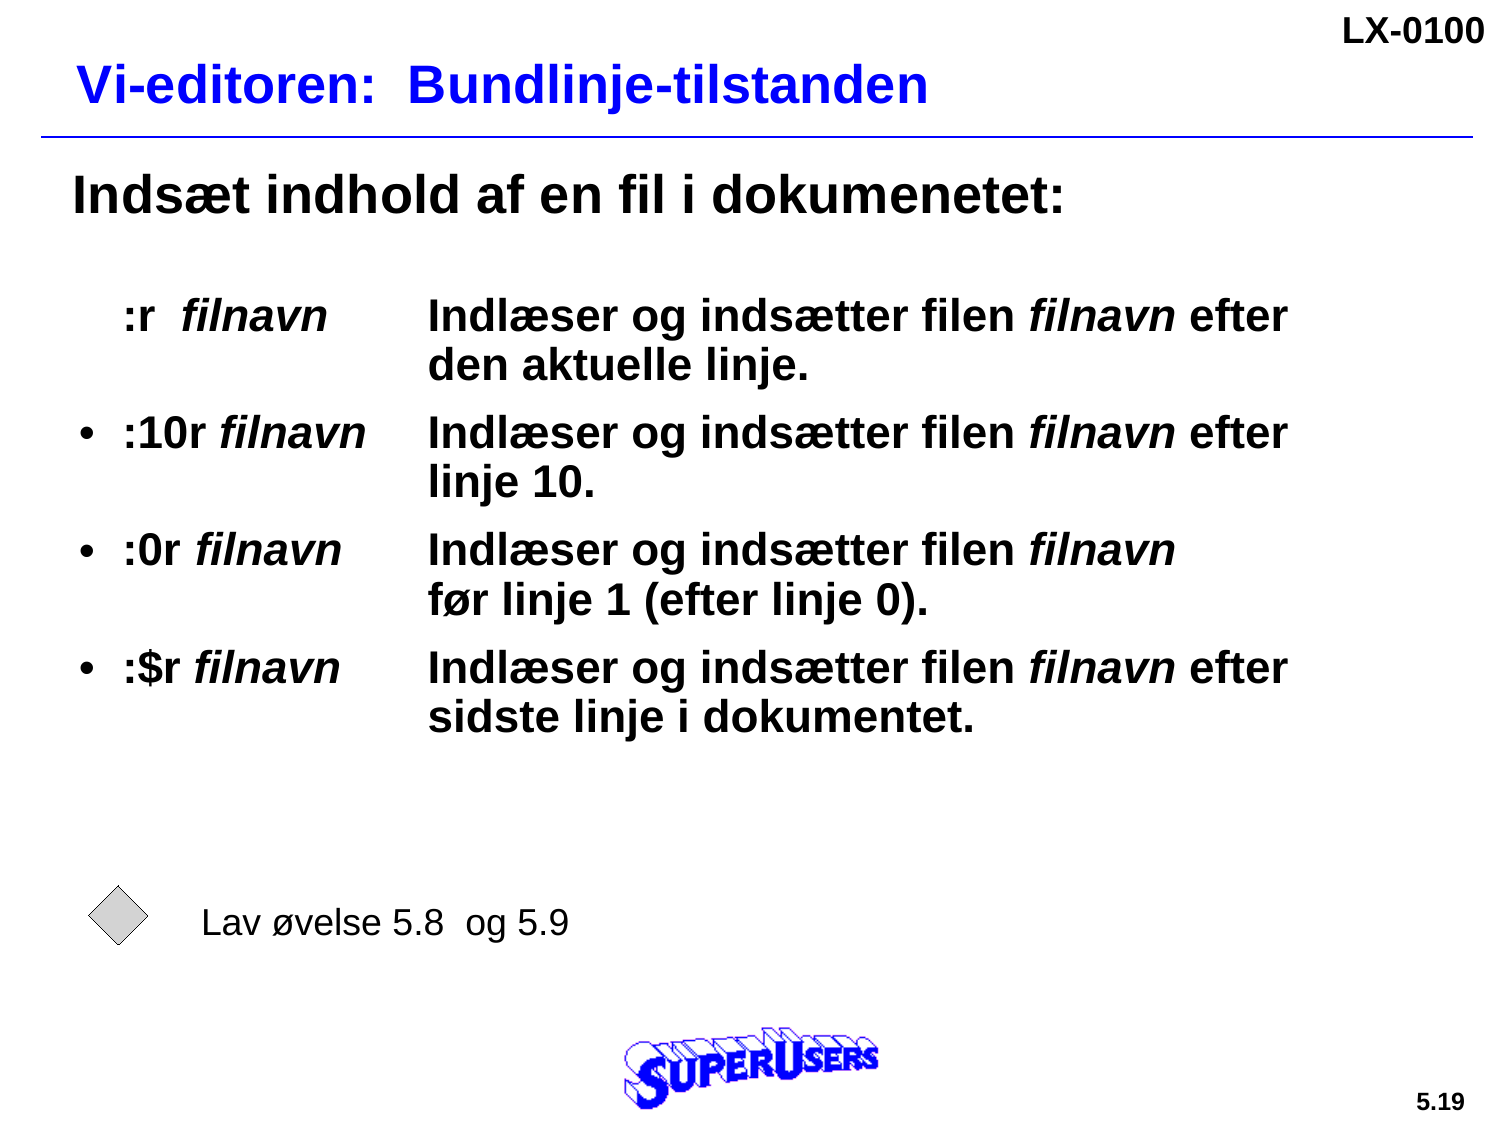

# Vi-editoren: Bundlinje-tilstanden
Indsæt indhold af en fil i dokumenetet:
:r filnavn 	Indlæser og indsætter filen filnavn efter
			den aktuelle linje.
:10r filnavn 	Indlæser og indsætter filen filnavn efter
			linje 10.
:0r 	filnavn 	Indlæser og indsætter filen filnavn
			før linje 1 (efter linje 0).
:$r filnavn 	Indlæser og indsætter filen filnavn efter
			sidste linje i dokumentet.
Lav øvelse 5.8 og 5.9